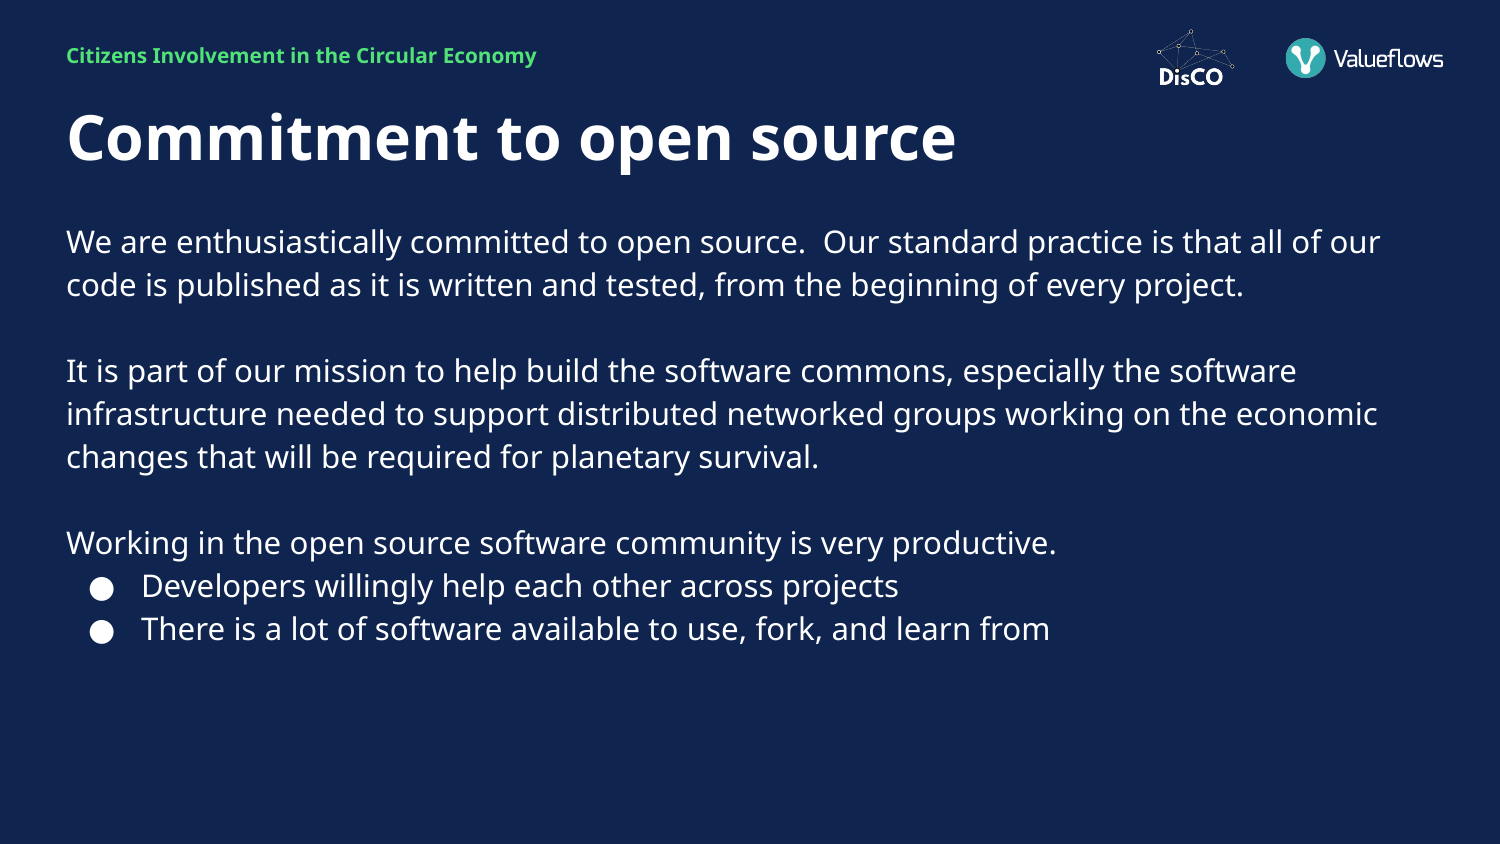

# Commitment to open source
We are enthusiastically committed to open source. Our standard practice is that all of our code is published as it is written and tested, from the beginning of every project.
It is part of our mission to help build the software commons, especially the software infrastructure needed to support distributed networked groups working on the economic changes that will be required for planetary survival.
Working in the open source software community is very productive.
Developers willingly help each other across projects
There is a lot of software available to use, fork, and learn from